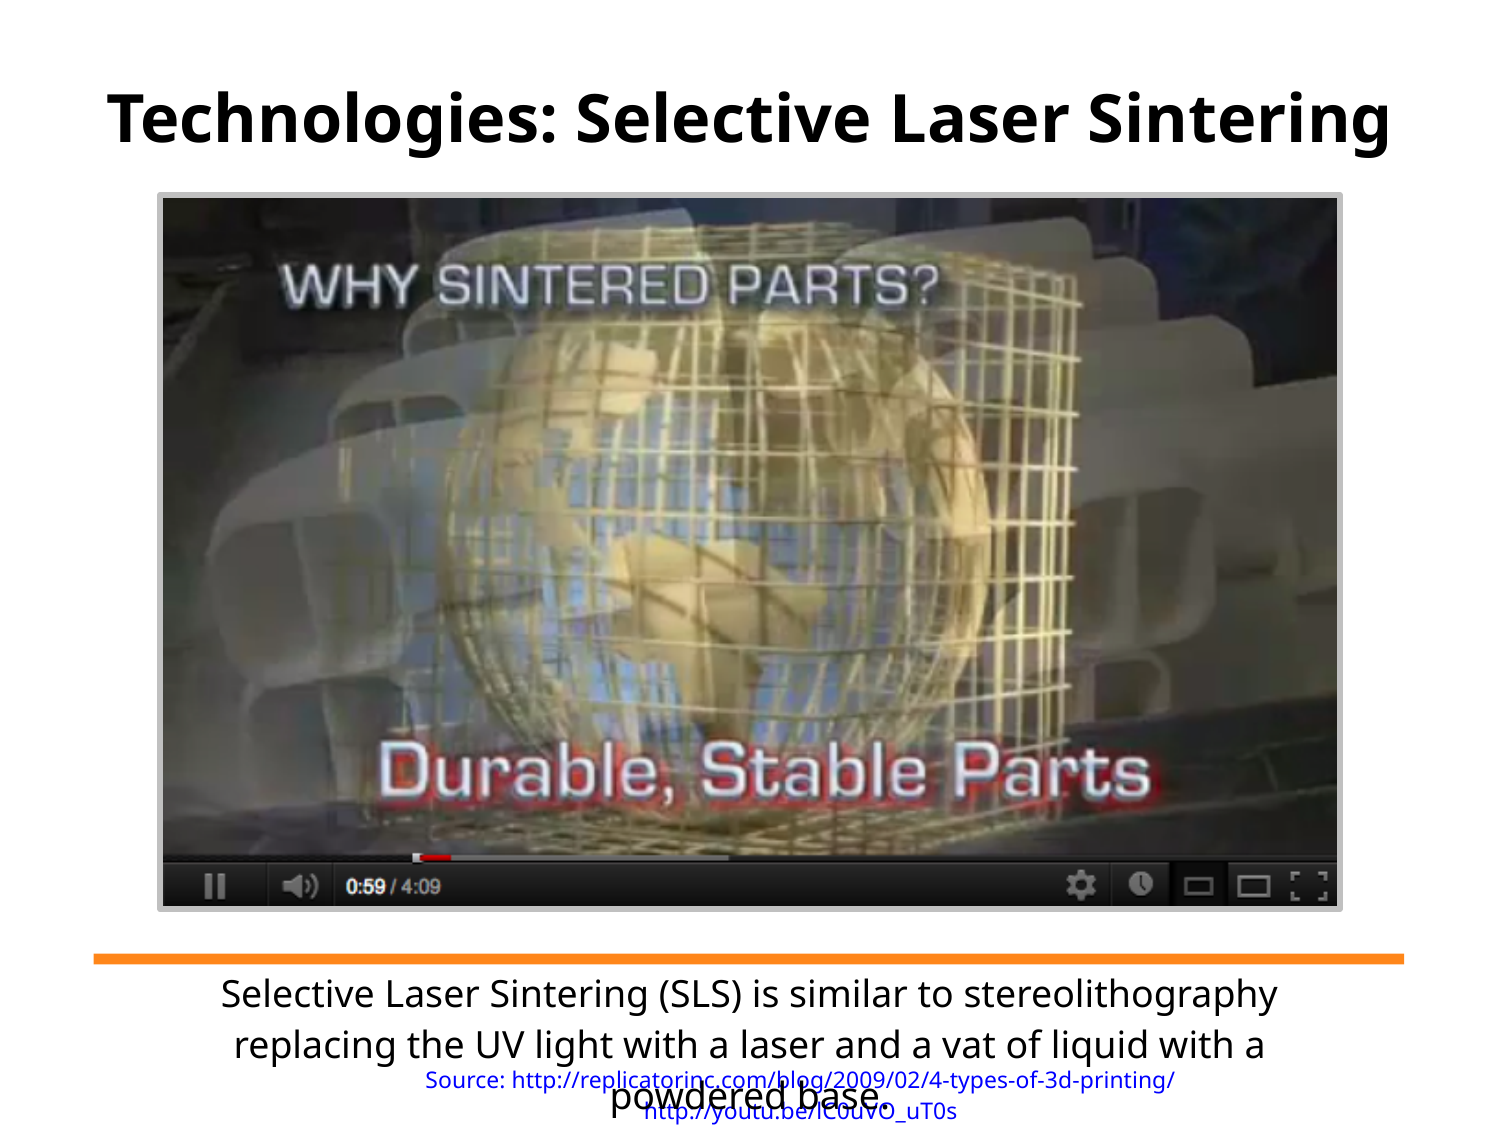

# Technologies: Selective Laser Sintering
Selective Laser Sintering (SLS) is similar to stereolithography replacing the UV light with a laser and a vat of liquid with a powdered base.
Source: http://replicatorinc.com/blog/2009/02/4-types-of-3d-printing/
http://youtu.be/lC0uVO_uT0s